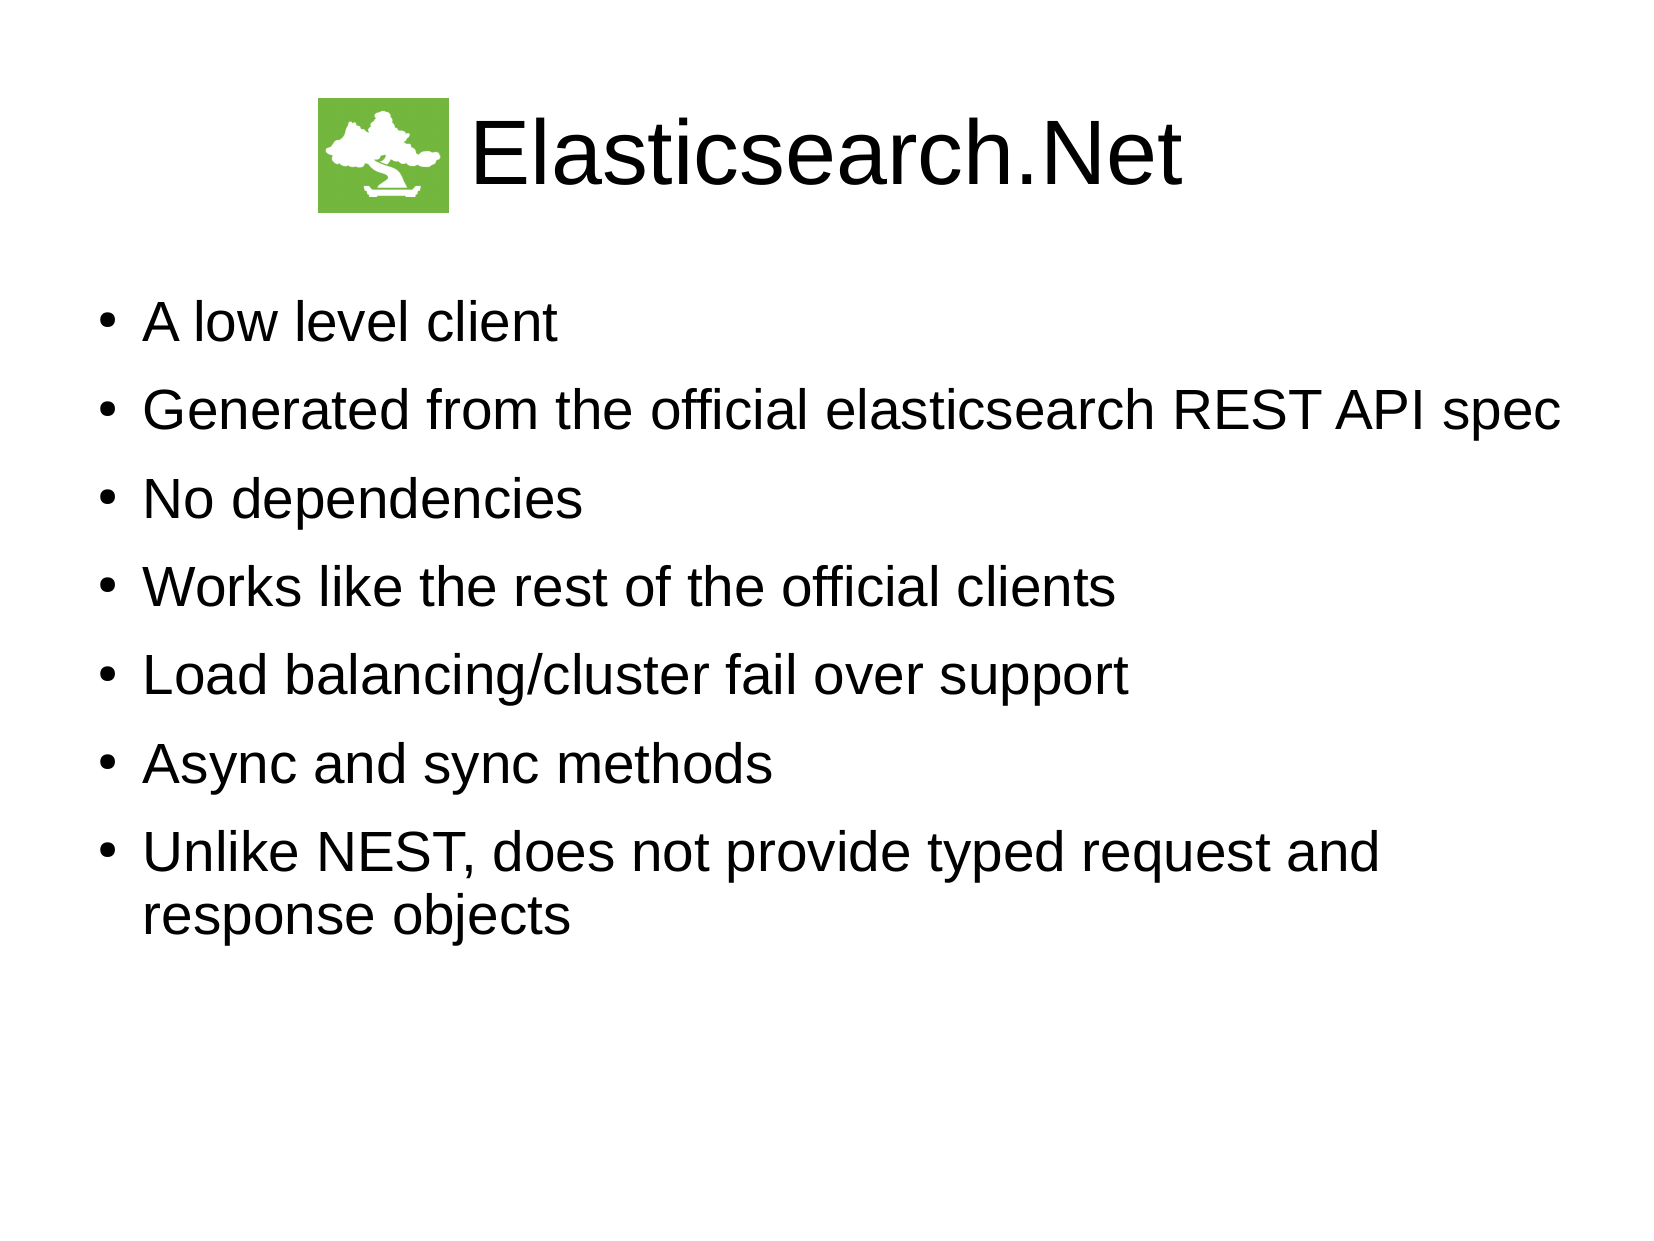

# Elasticsearch.Net
A low level client
Generated from the official elasticsearch REST API spec
No dependencies
Works like the rest of the official clients
Load balancing/cluster fail over support
Async and sync methods
Unlike NEST, does not provide typed request and response objects